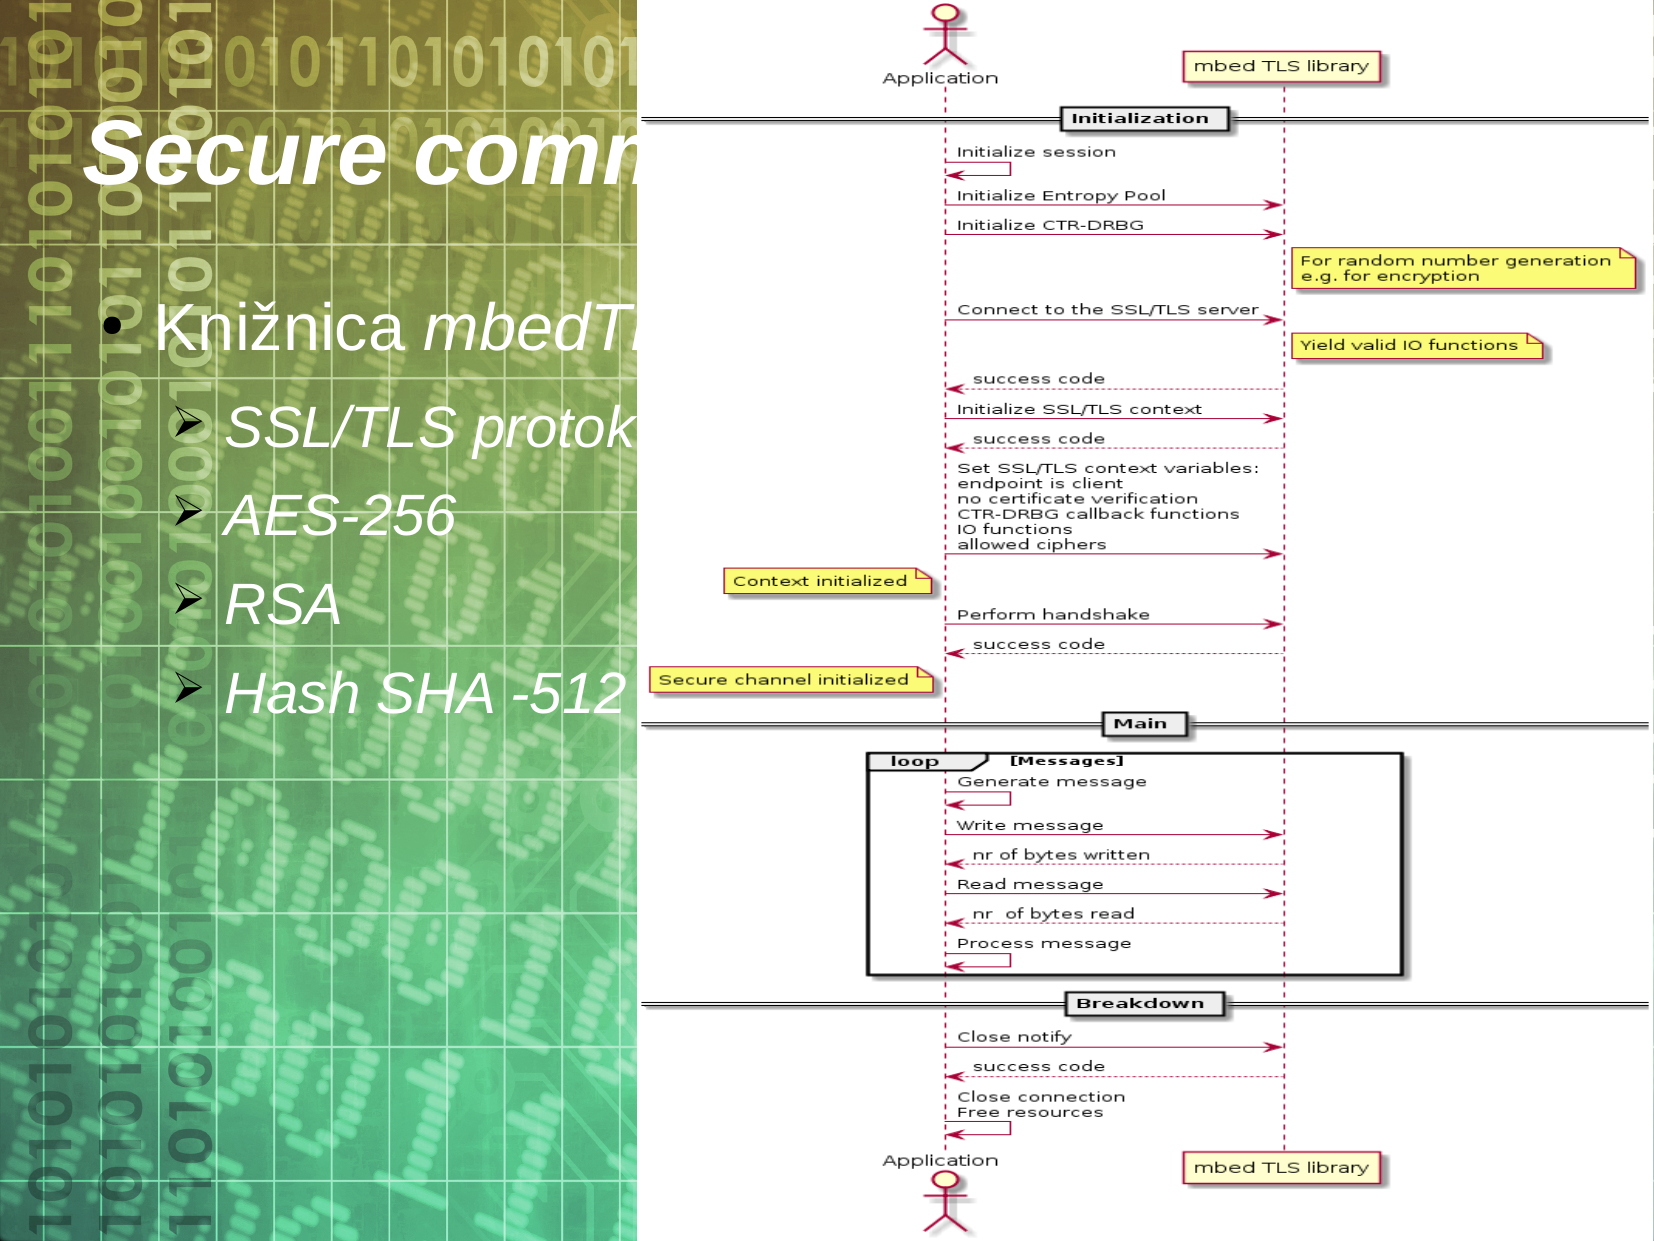

# Secure communication
Knižnica mbedTLS
SSL/TLS protokol
AES-256
RSA
Hash SHA -512